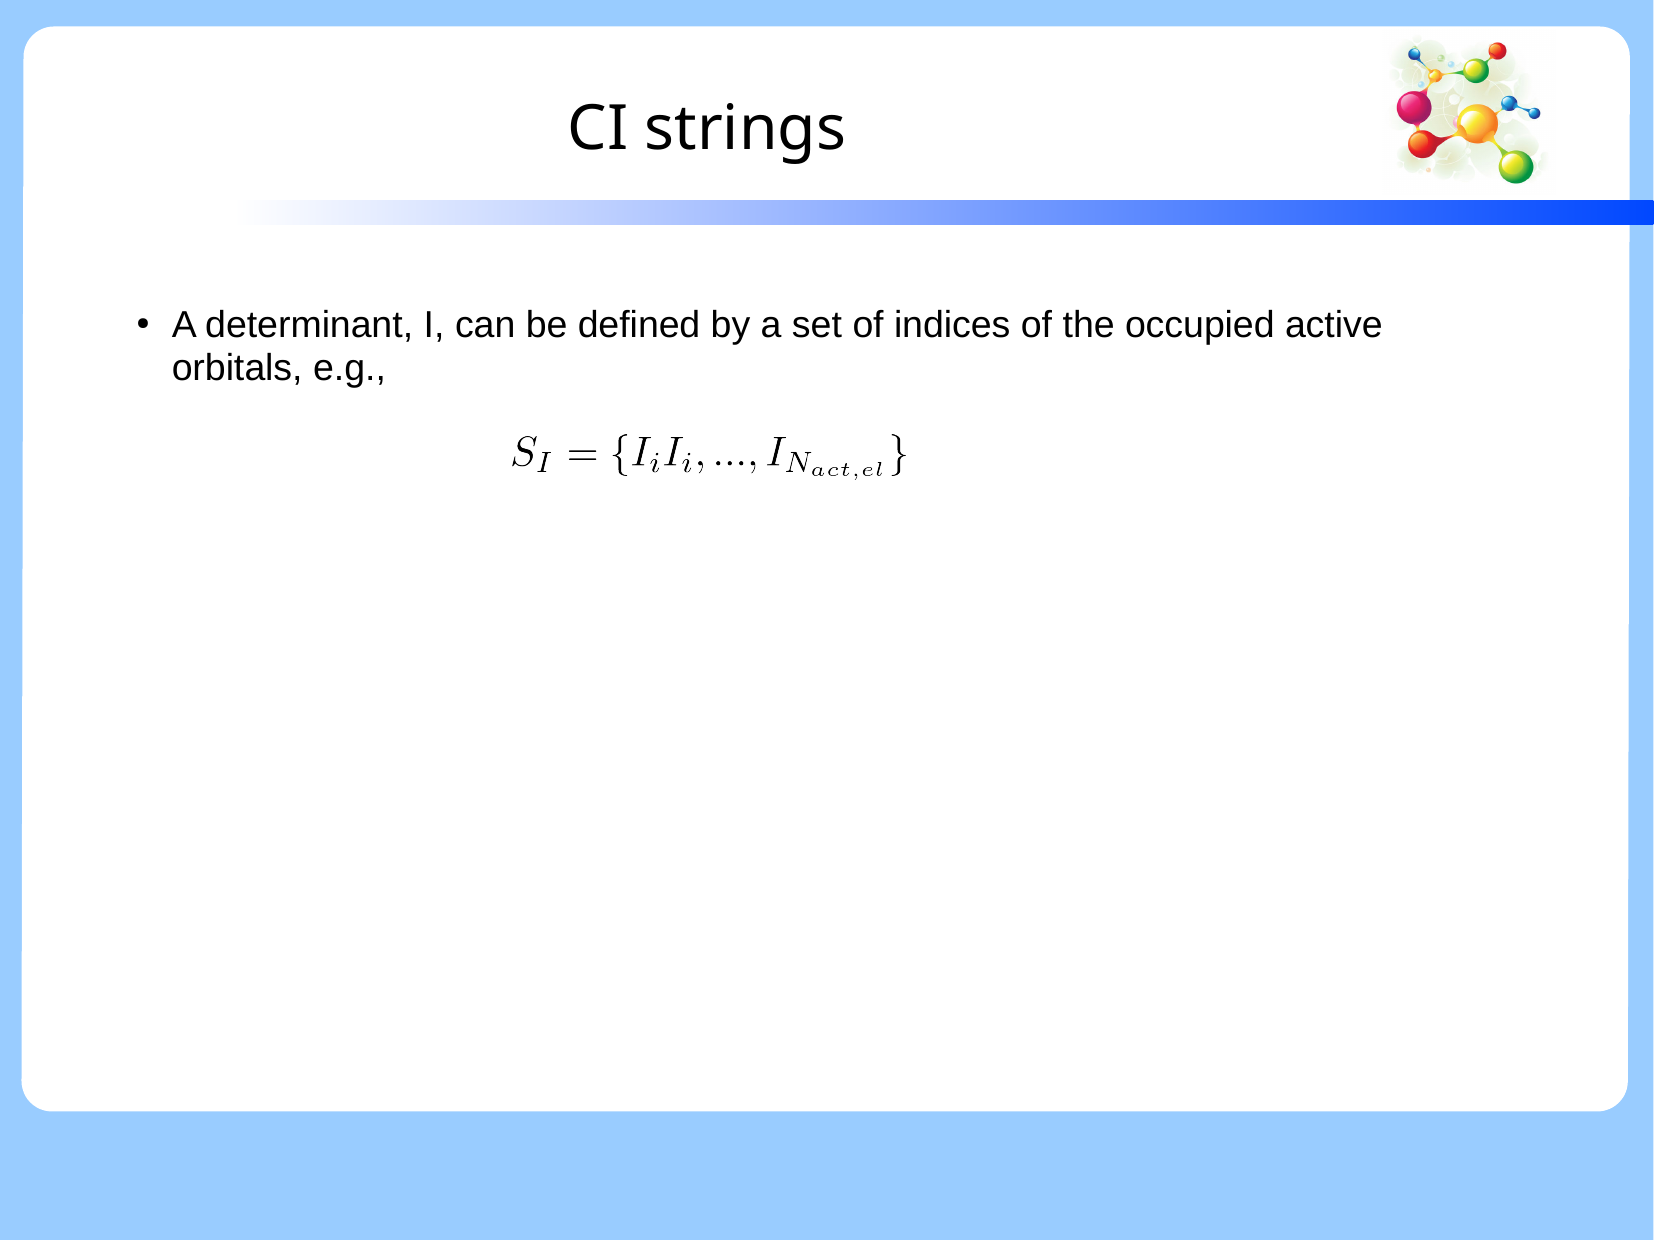

# CI strings
A determinant, I, can be defined by a set of indices of the occupied active orbitals, e.g.,